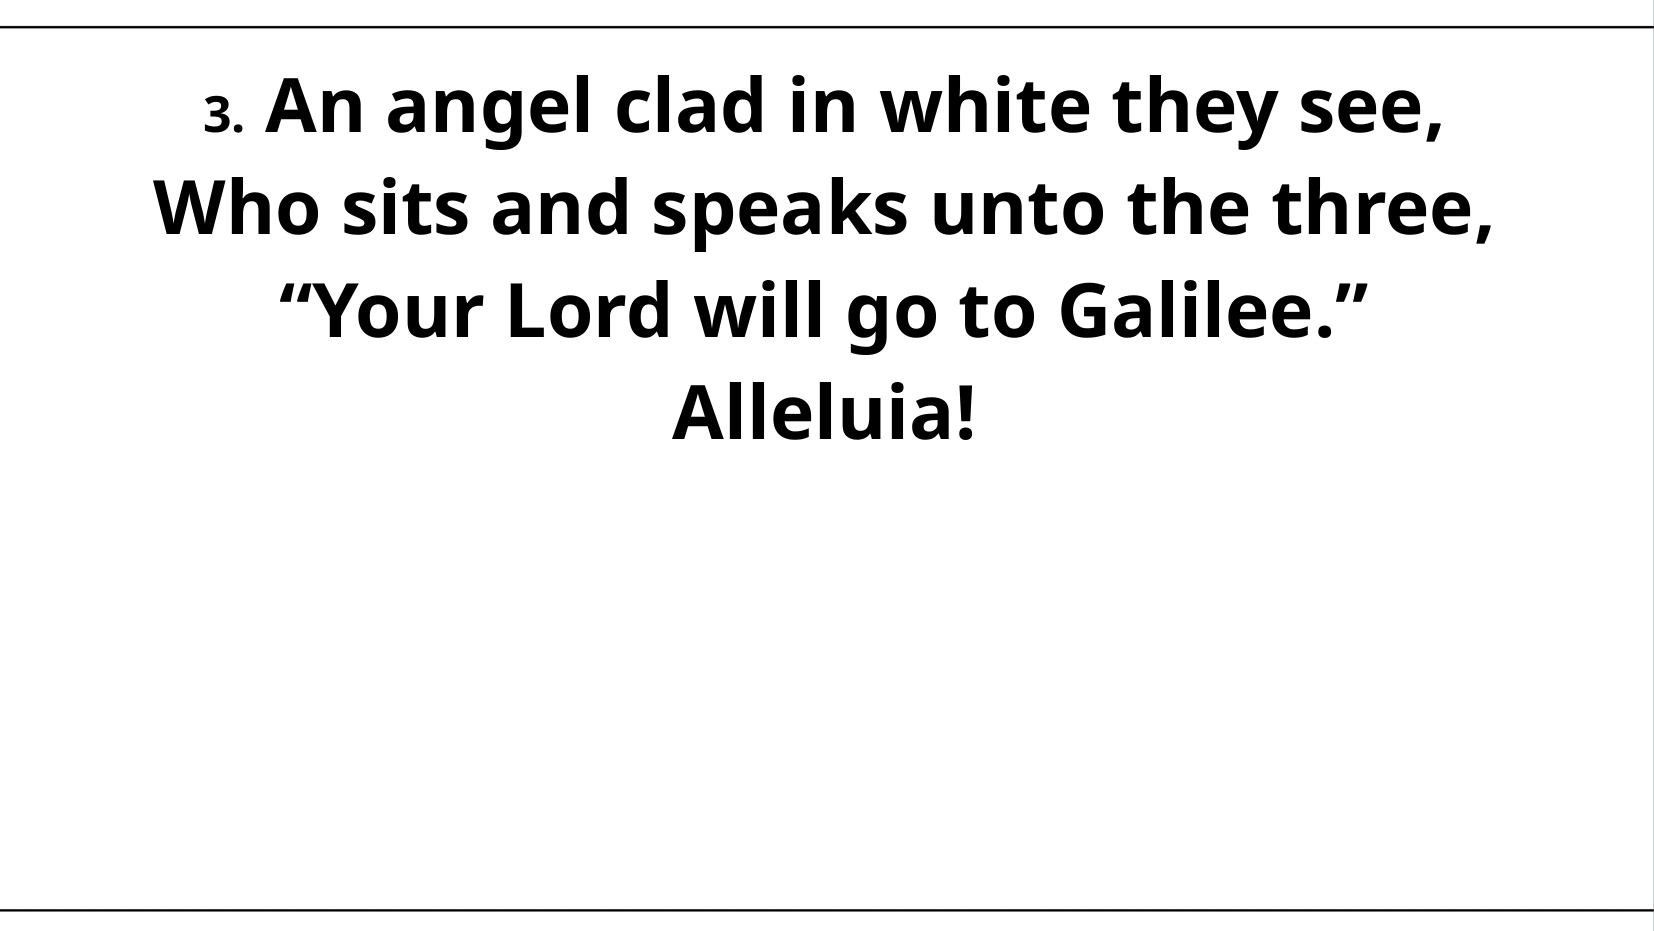

3. An angel clad in white they see,
Who sits and speaks unto the three,
“Your Lord will go to Galilee.”
Alleluia!